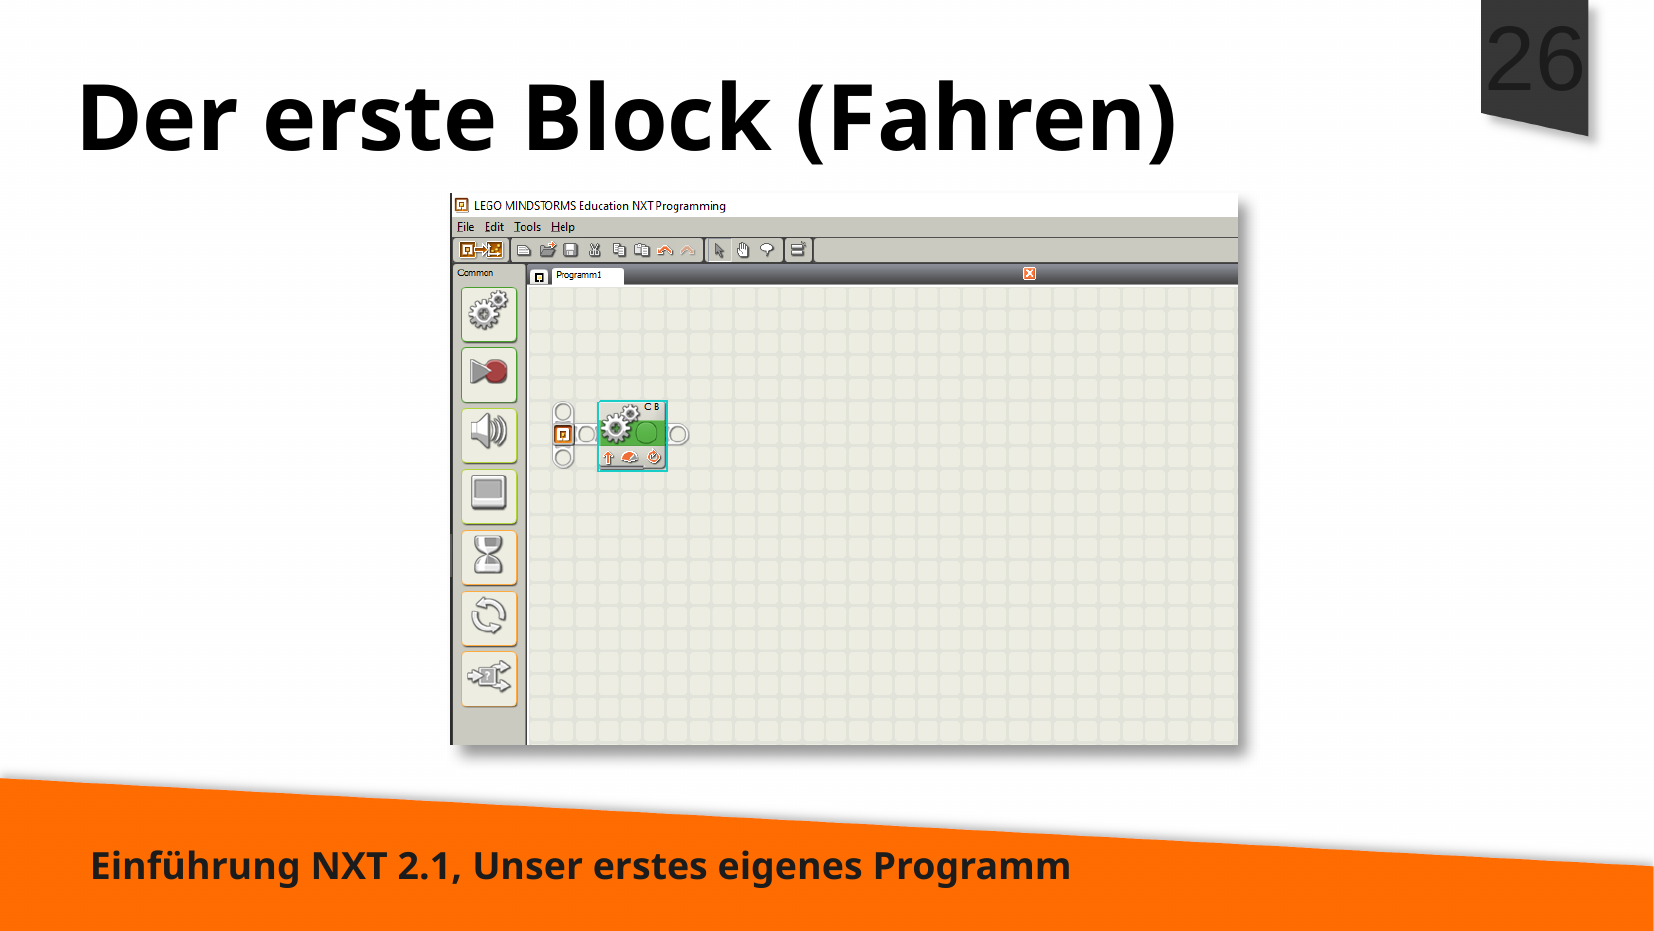

26
# Der erste Block (Fahren)
Einführung NXT 2.1, Unser erstes eigenes Programm